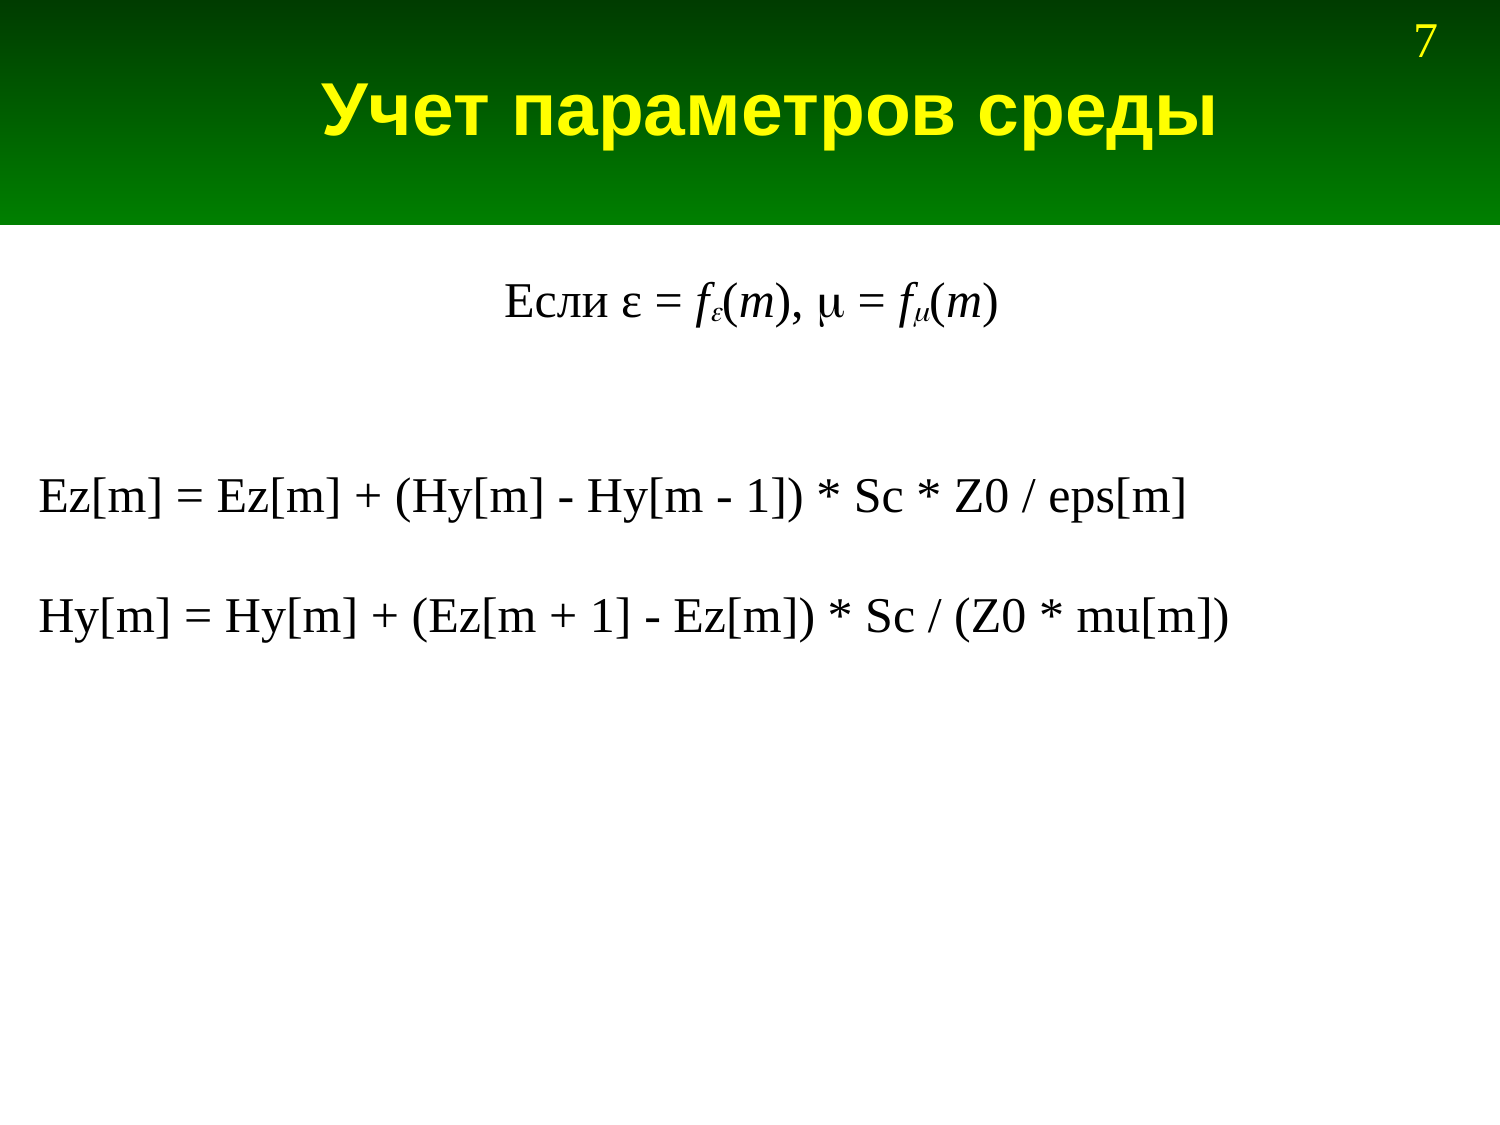

# Учет параметров среды
Если ε = fe(m), m = fm(m)
Ez[m] = Ez[m] + (Hy[m] - Hy[m - 1]) * Sc * Z0 / eps[m]
Hy[m] = Hy[m] + (Ez[m + 1] - Ez[m]) * Sc / (Z0 * mu[m])